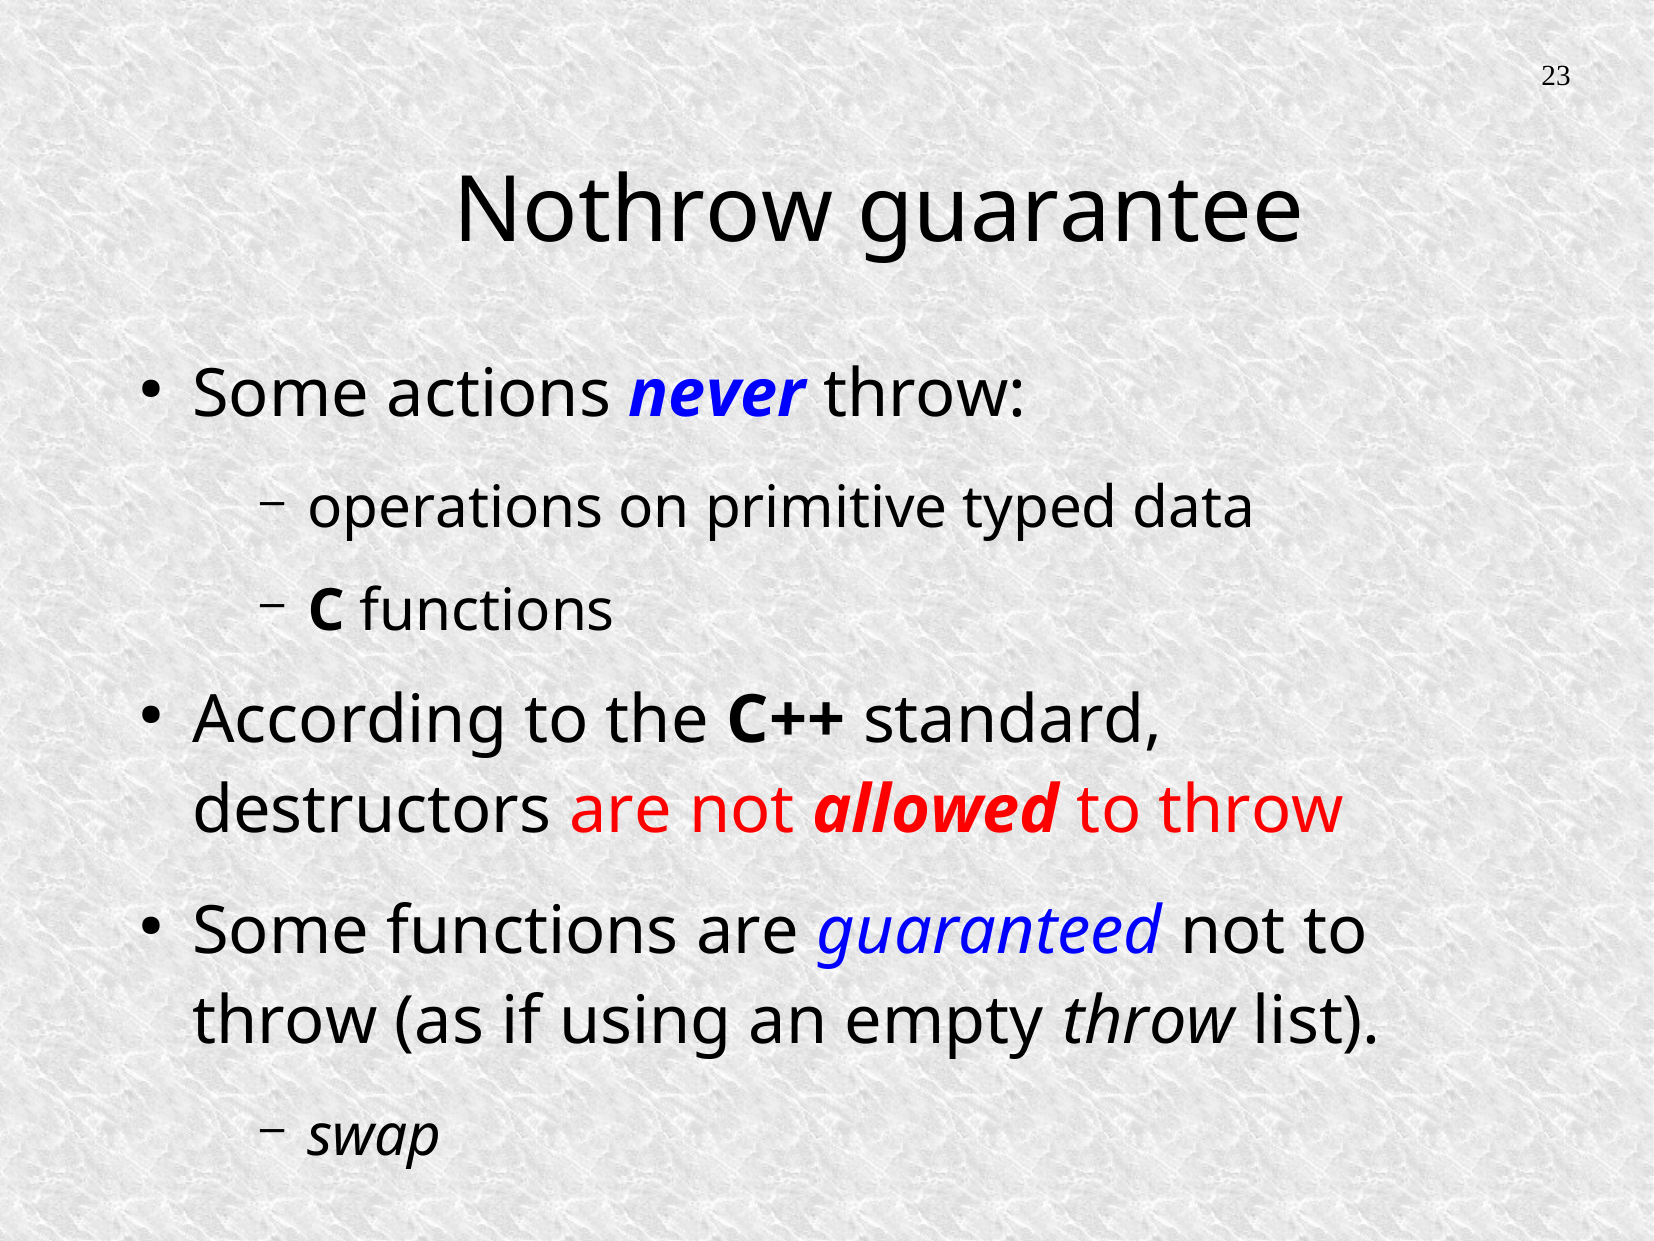

23
# Nothrow guarantee
Some actions never throw:
operations on primitive typed data
C functions
According to the C++ standard,
destructors are not allowed to throw
Some functions are guaranteed not to throw (as if using an empty throw list).
swap